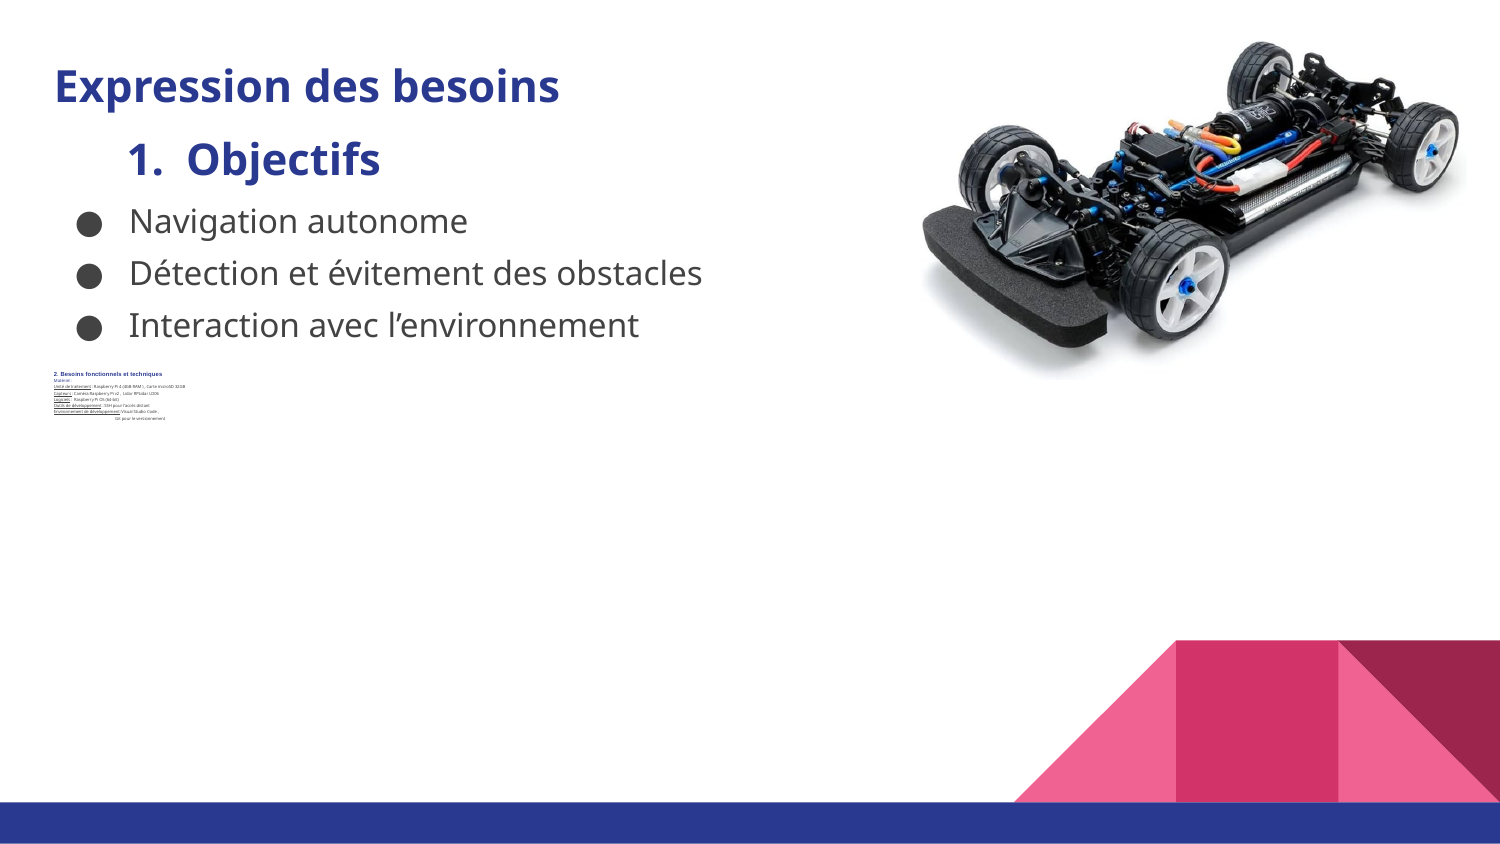

# Expression des besoins
Objectifs
Navigation autonome
Détection et évitement des obstacles
Interaction avec l’environnement
2. Besoins fonctionnels et techniques
Matériel :
Unité de traitement : Raspberry Pi 4 (4GB RAM ) , Carte microSD 32GB
Capteurs : Caméra Raspberry Pi v2 , Lidar RPLidar LD06
Logiciels : Raspberry Pi OS (64-bit)
Outils de développement : SSH pour l'accès distant
Environnement de développement :Visual Studio Code ,
 Git pour le versionnement